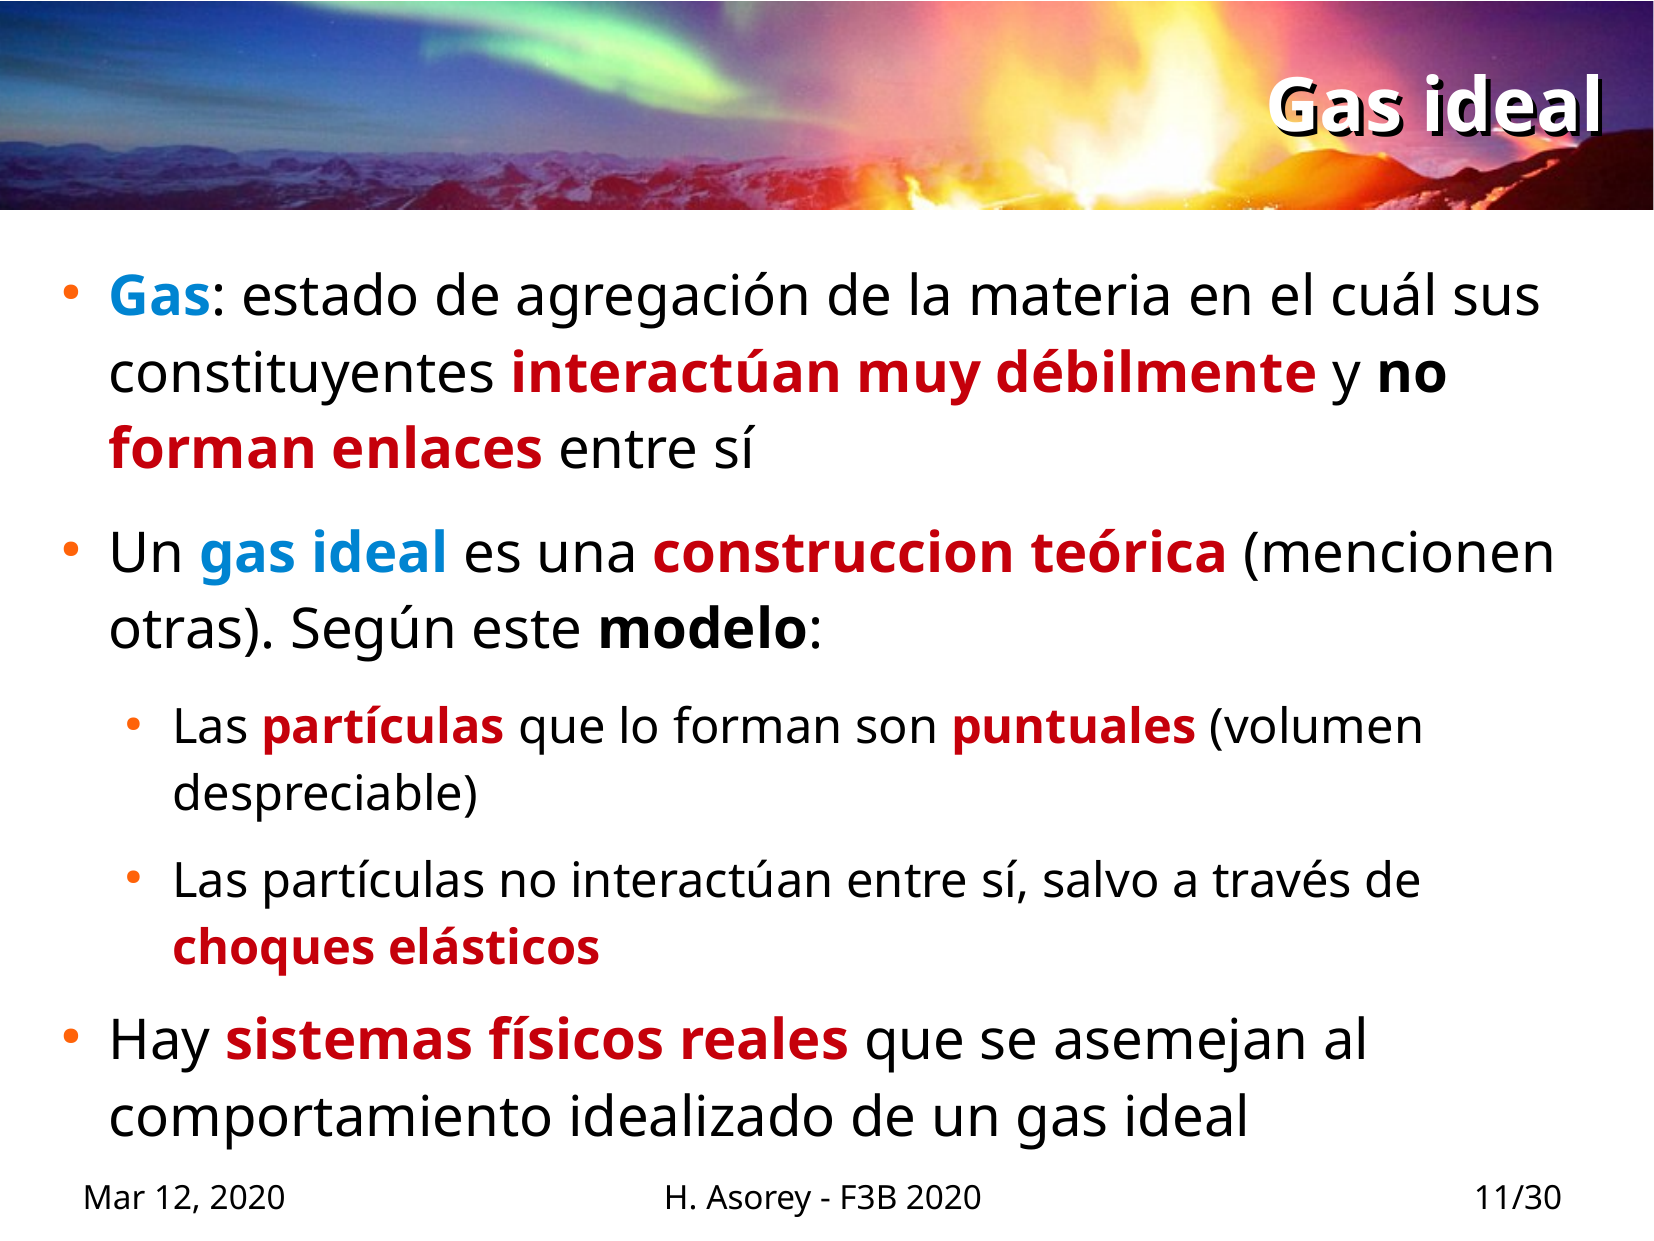

# Gas ideal
Gas: estado de agregación de la materia en el cuál sus constituyentes interactúan muy débilmente y no forman enlaces entre sí
Un gas ideal es una construccion teórica (mencionen otras). Según este modelo:
Las partículas que lo forman son puntuales (volumen despreciable)
Las partículas no interactúan entre sí, salvo a través de choques elásticos
Hay sistemas físicos reales que se asemejan al comportamiento idealizado de un gas ideal
Mar 12, 2020
H. Asorey - F3B 2020
11